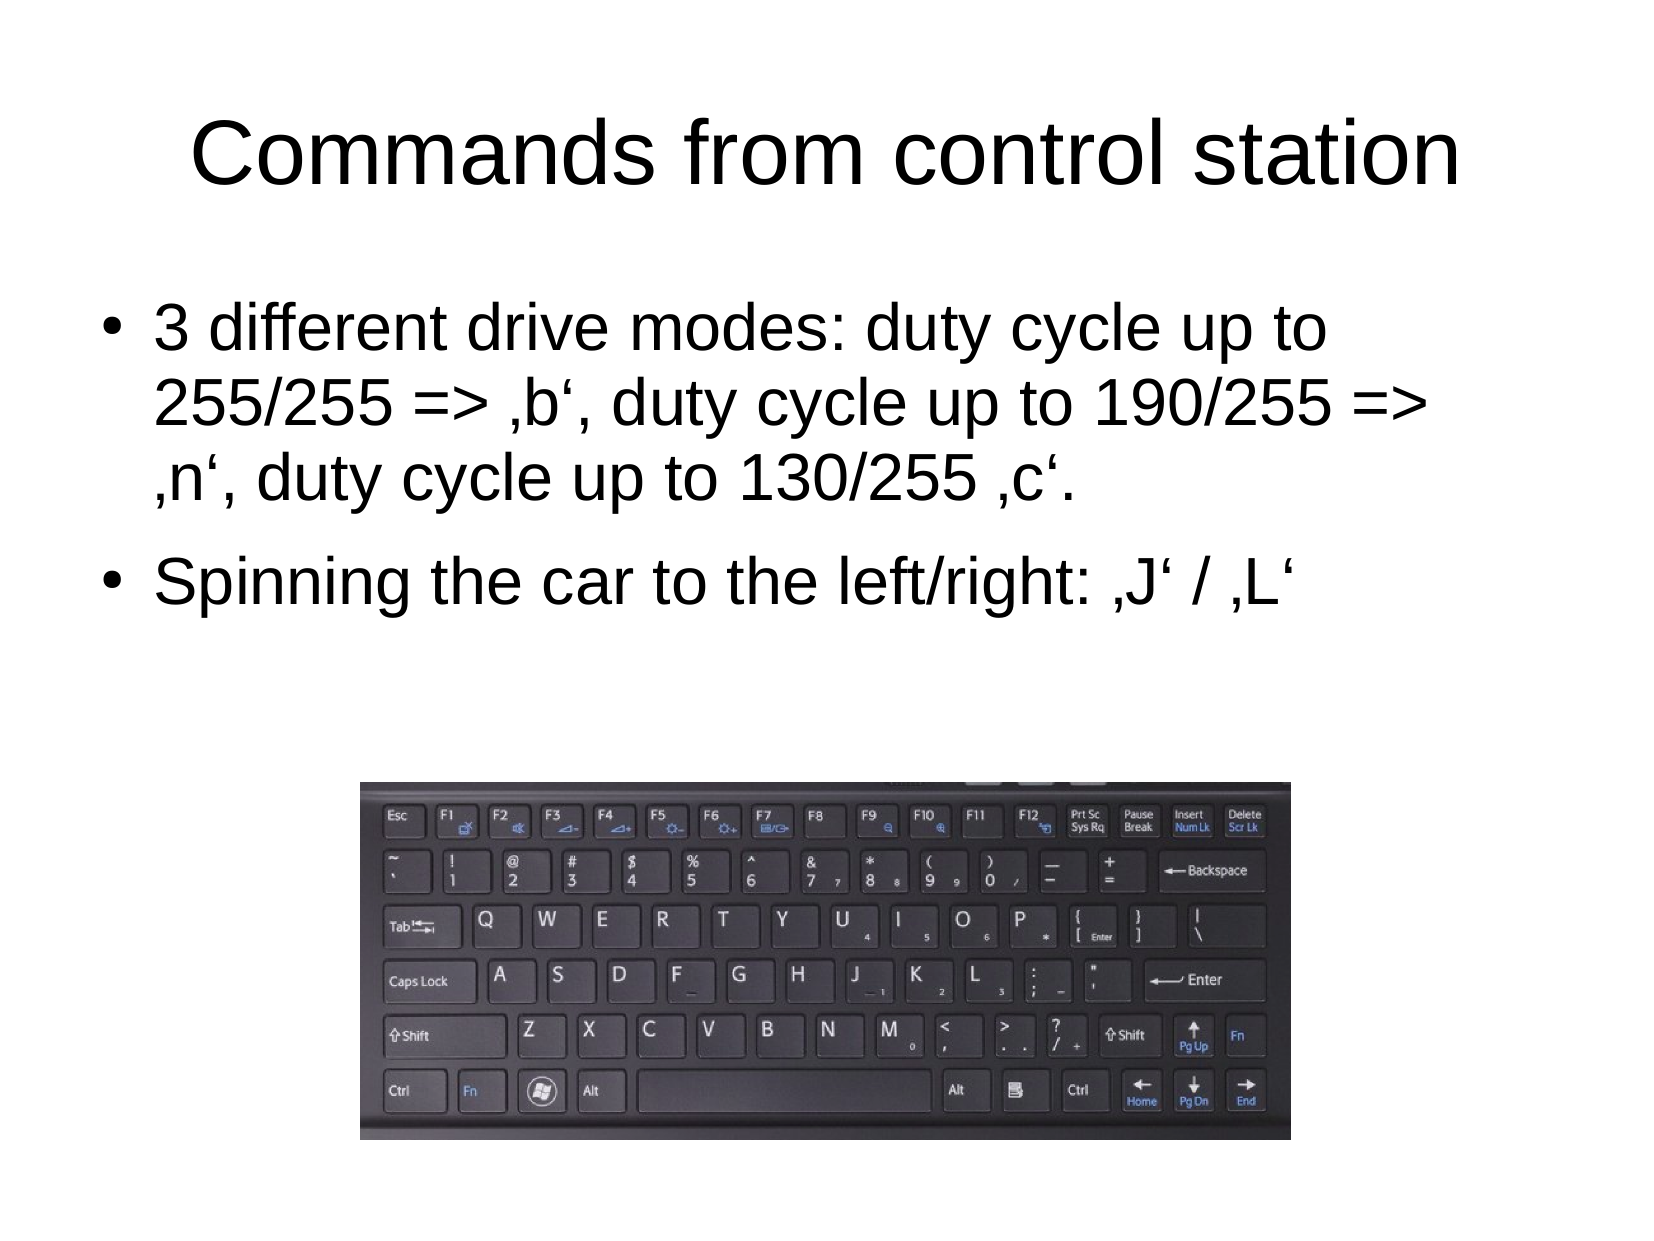

# Commands from control station
3 different drive modes: duty cycle up to 255/255 => ‚b‘, duty cycle up to 190/255 => ‚n‘, duty cycle up to 130/255 ‚c‘.
Spinning the car to the left/right: ‚J‘ / ‚L‘